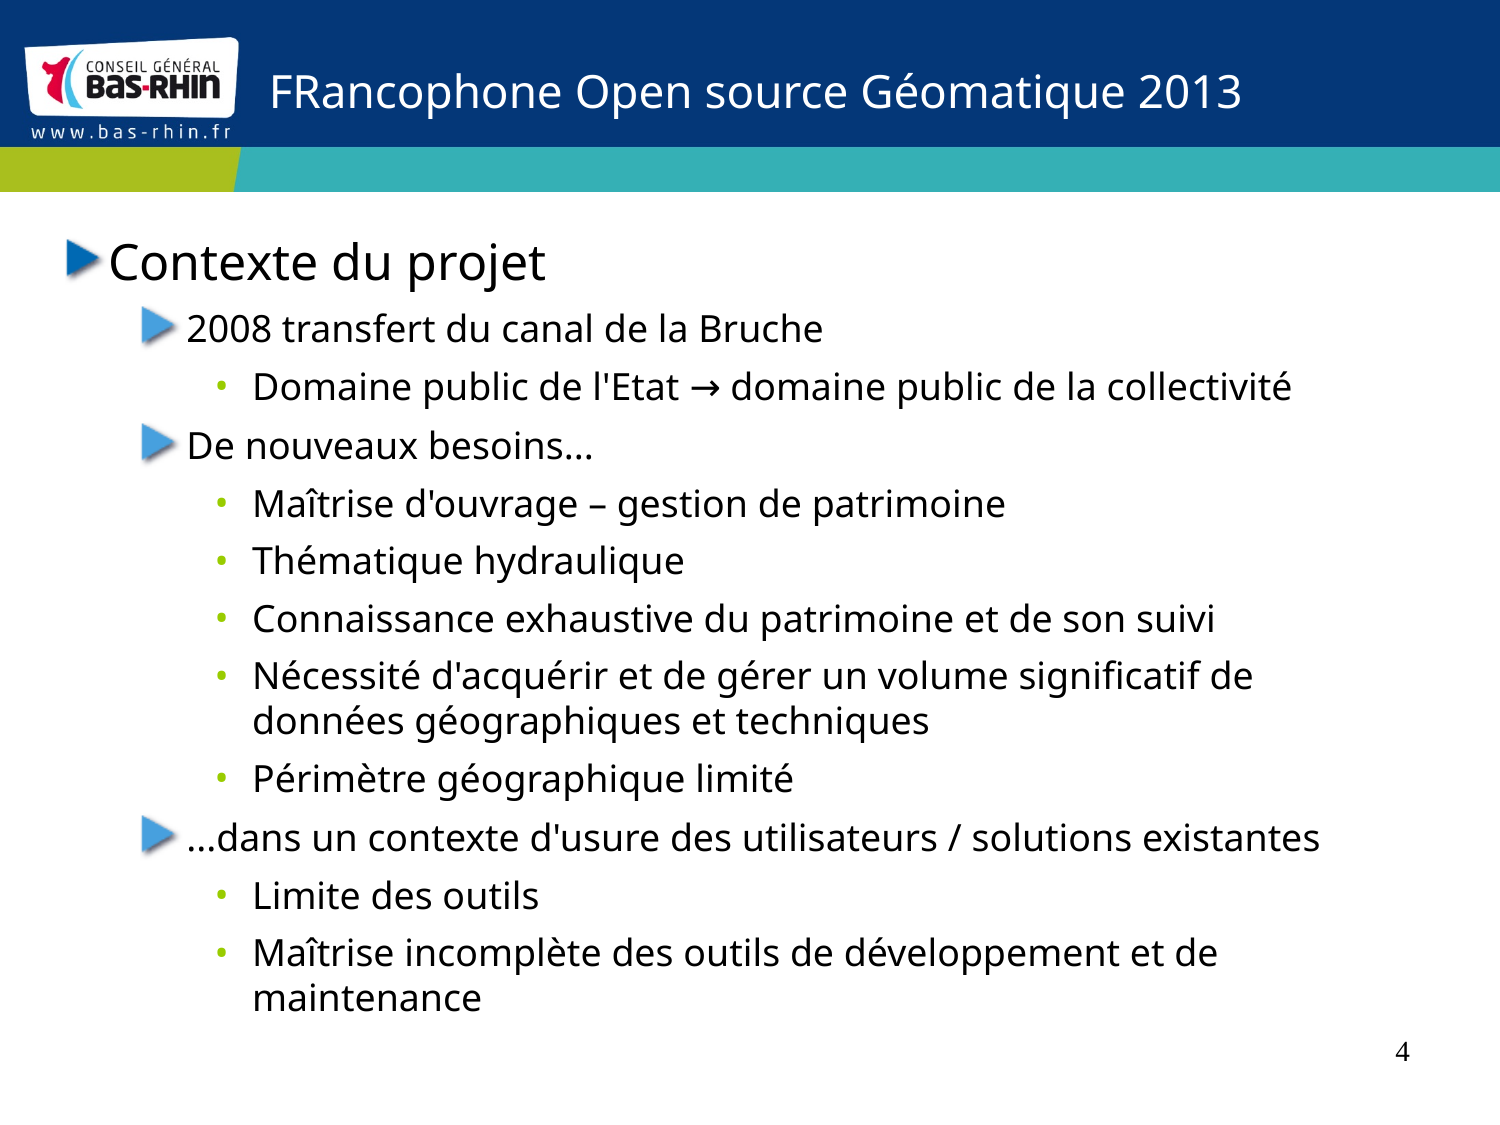

# FRancophone Open source Géomatique 2013
Contexte du projet
2008 transfert du canal de la Bruche
Domaine public de l'Etat → domaine public de la collectivité
De nouveaux besoins...
Maîtrise d'ouvrage – gestion de patrimoine
Thématique hydraulique
Connaissance exhaustive du patrimoine et de son suivi
Nécessité d'acquérir et de gérer un volume significatif de données géographiques et techniques
Périmètre géographique limité
...dans un contexte d'usure des utilisateurs / solutions existantes
Limite des outils
Maîtrise incomplète des outils de développement et de maintenance
4